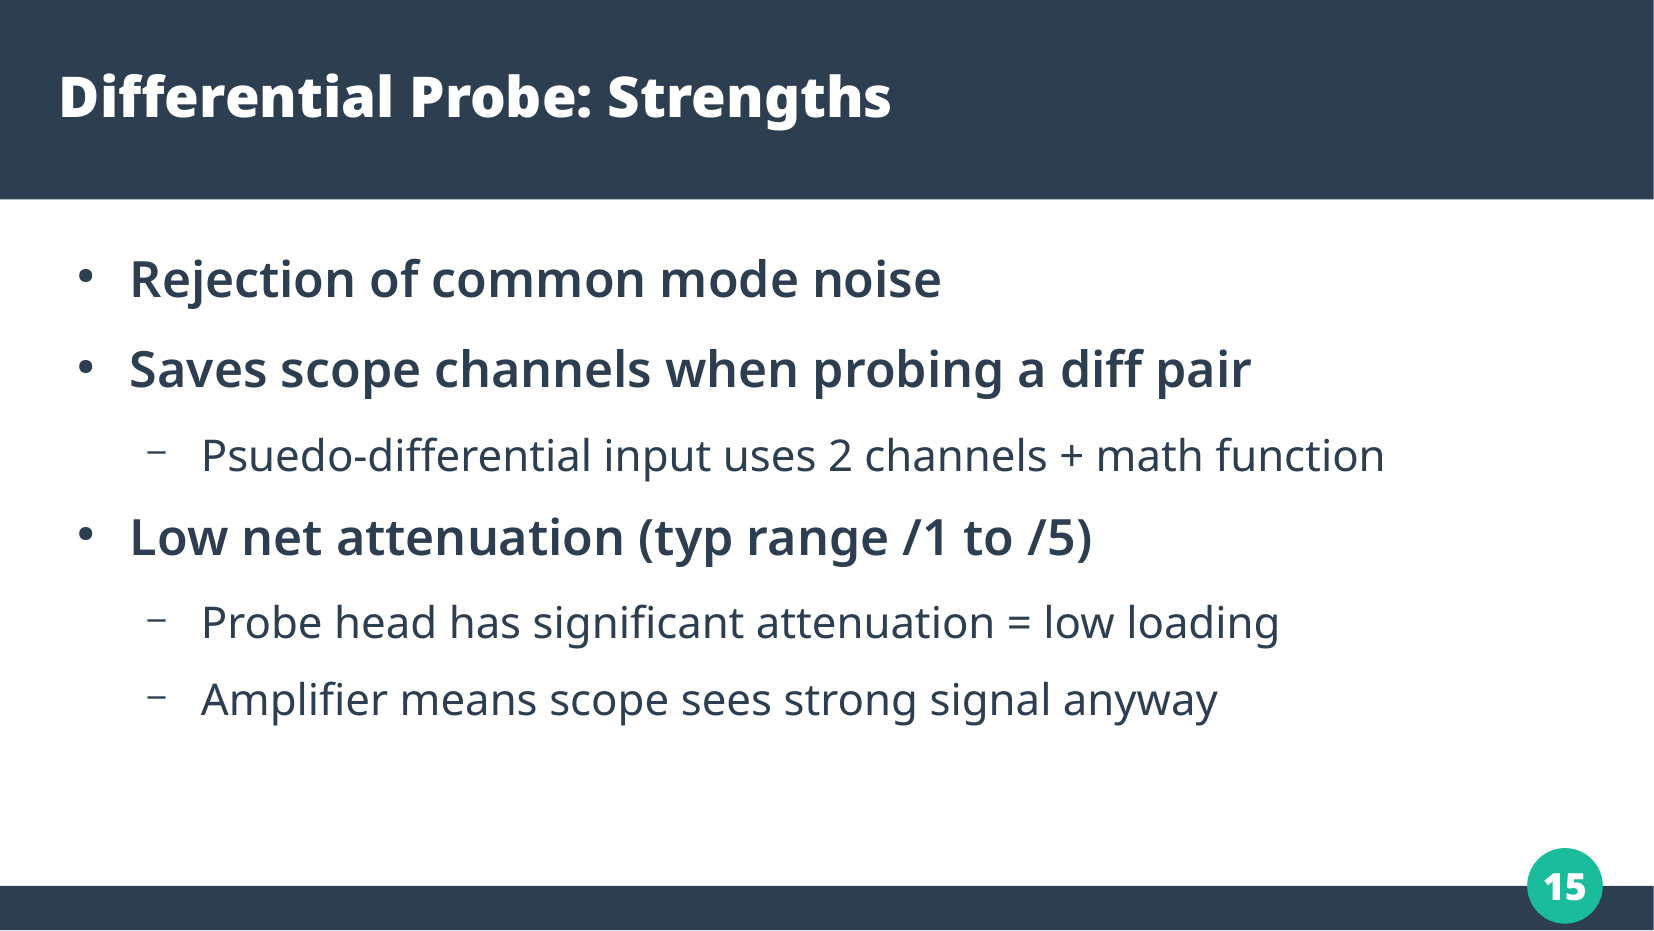

# Differential Probe: Strengths
Rejection of common mode noise
Saves scope channels when probing a diff pair
Psuedo-differential input uses 2 channels + math function
Low net attenuation (typ range /1 to /5)
Probe head has significant attenuation = low loading
Amplifier means scope sees strong signal anyway